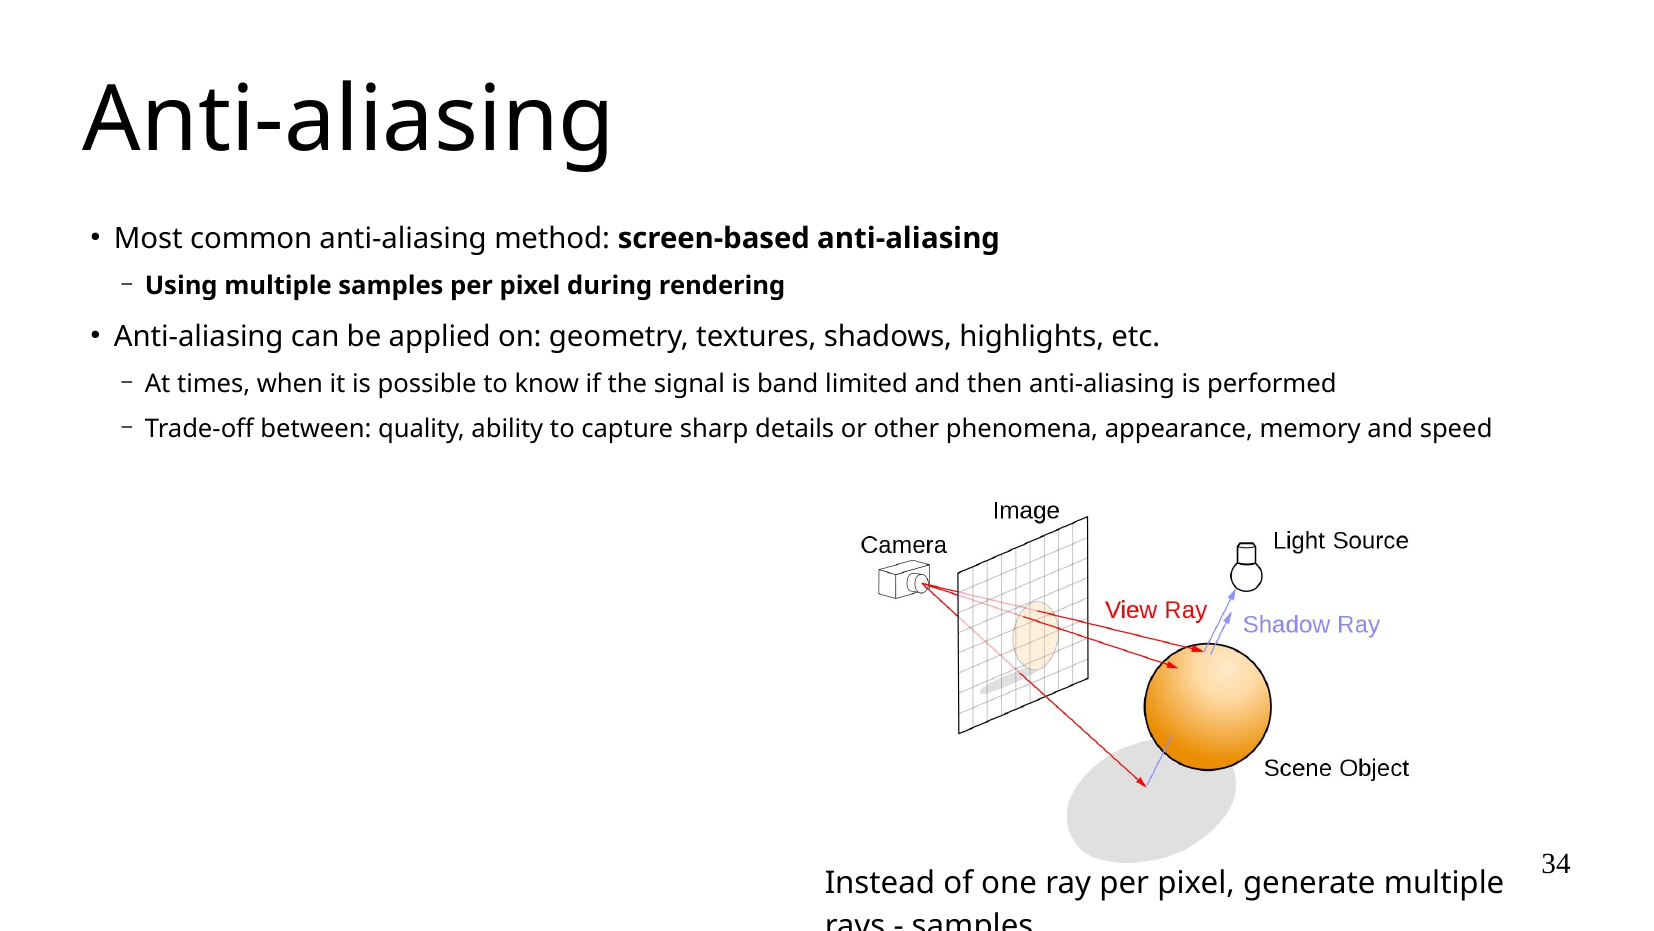

# Anti-aliasing
Most common anti-aliasing method: screen-based anti-aliasing
Using multiple samples per pixel during rendering
Anti-aliasing can be applied on: geometry, textures, shadows, highlights, etc.
At times, when it is possible to know if the signal is band limited and then anti-aliasing is performed
Trade-off between: quality, ability to capture sharp details or other phenomena, appearance, memory and speed
34
Instead of one ray per pixel, generate multiple rays - samples